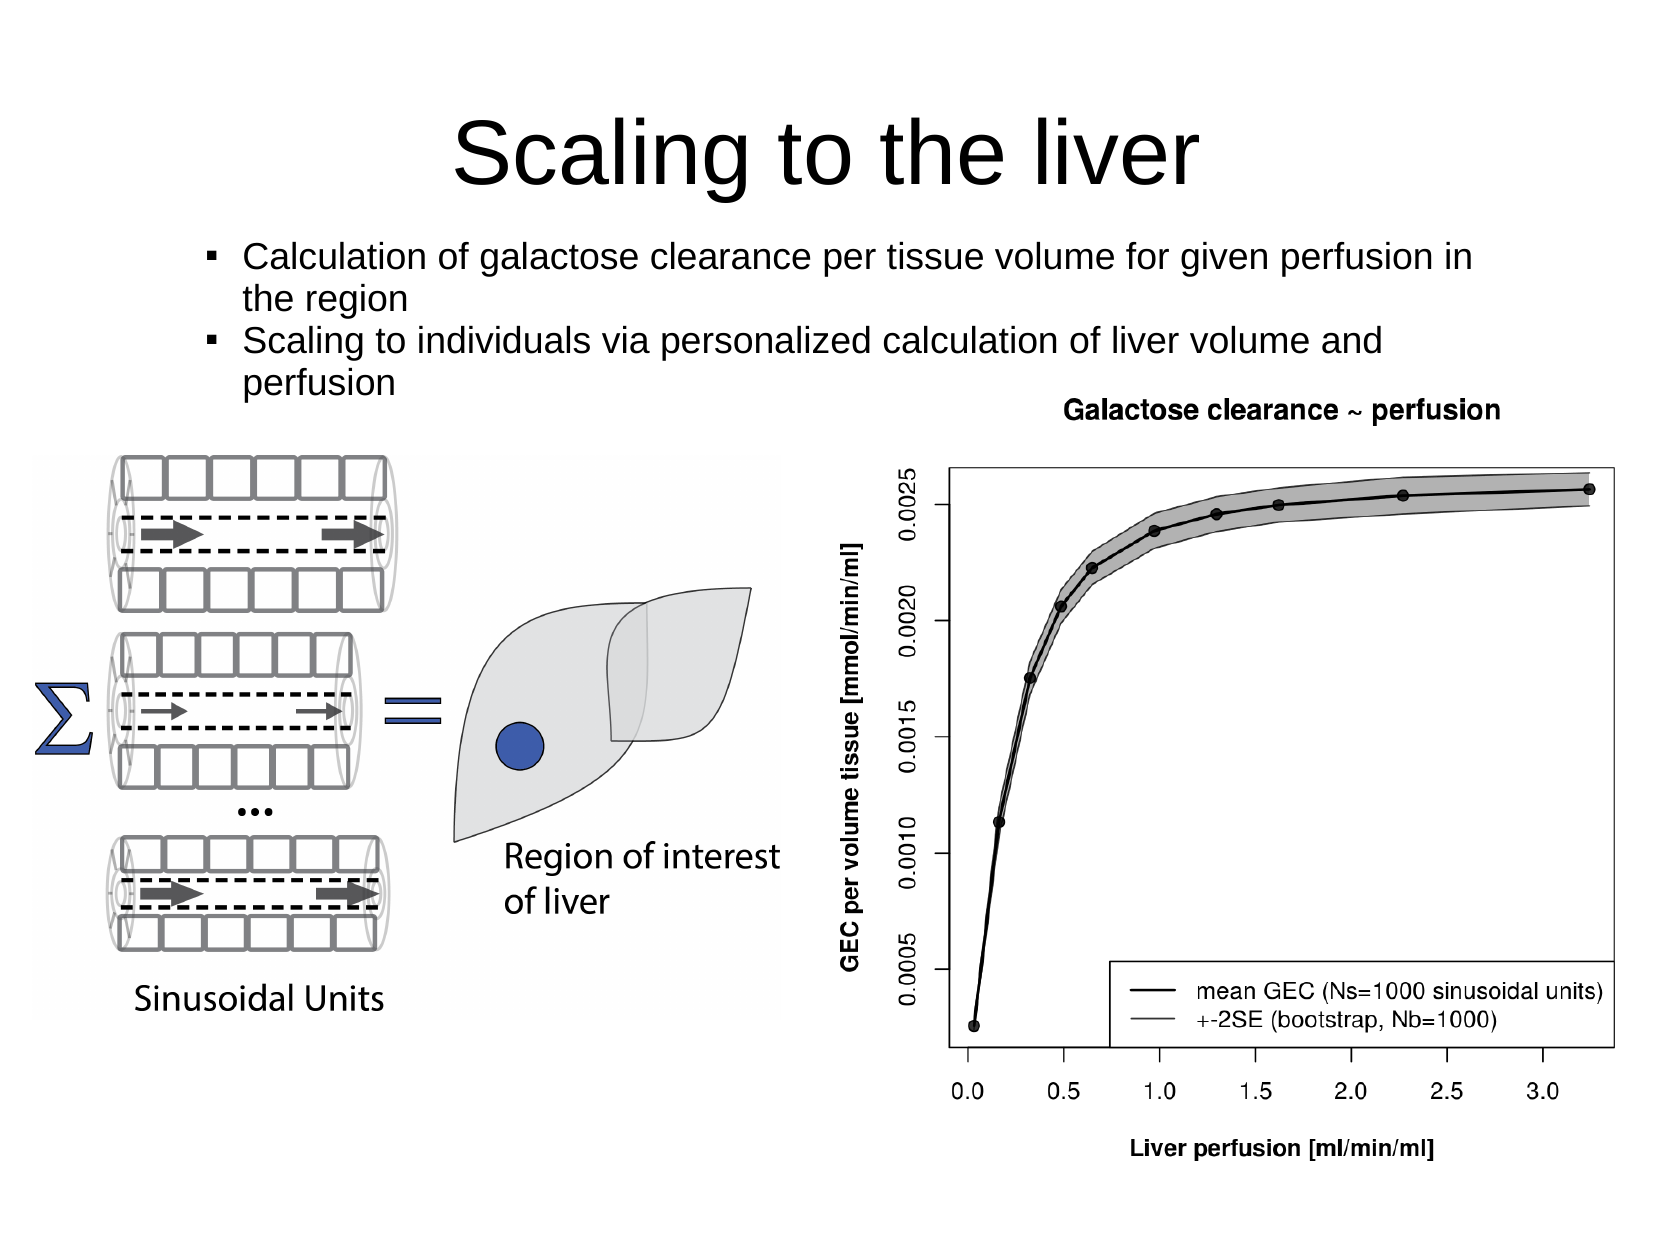

# Scaling to the liver
Calculation of galactose clearance per tissue volume for given perfusion in the region
Scaling to individuals via personalized calculation of liver volume and perfusion